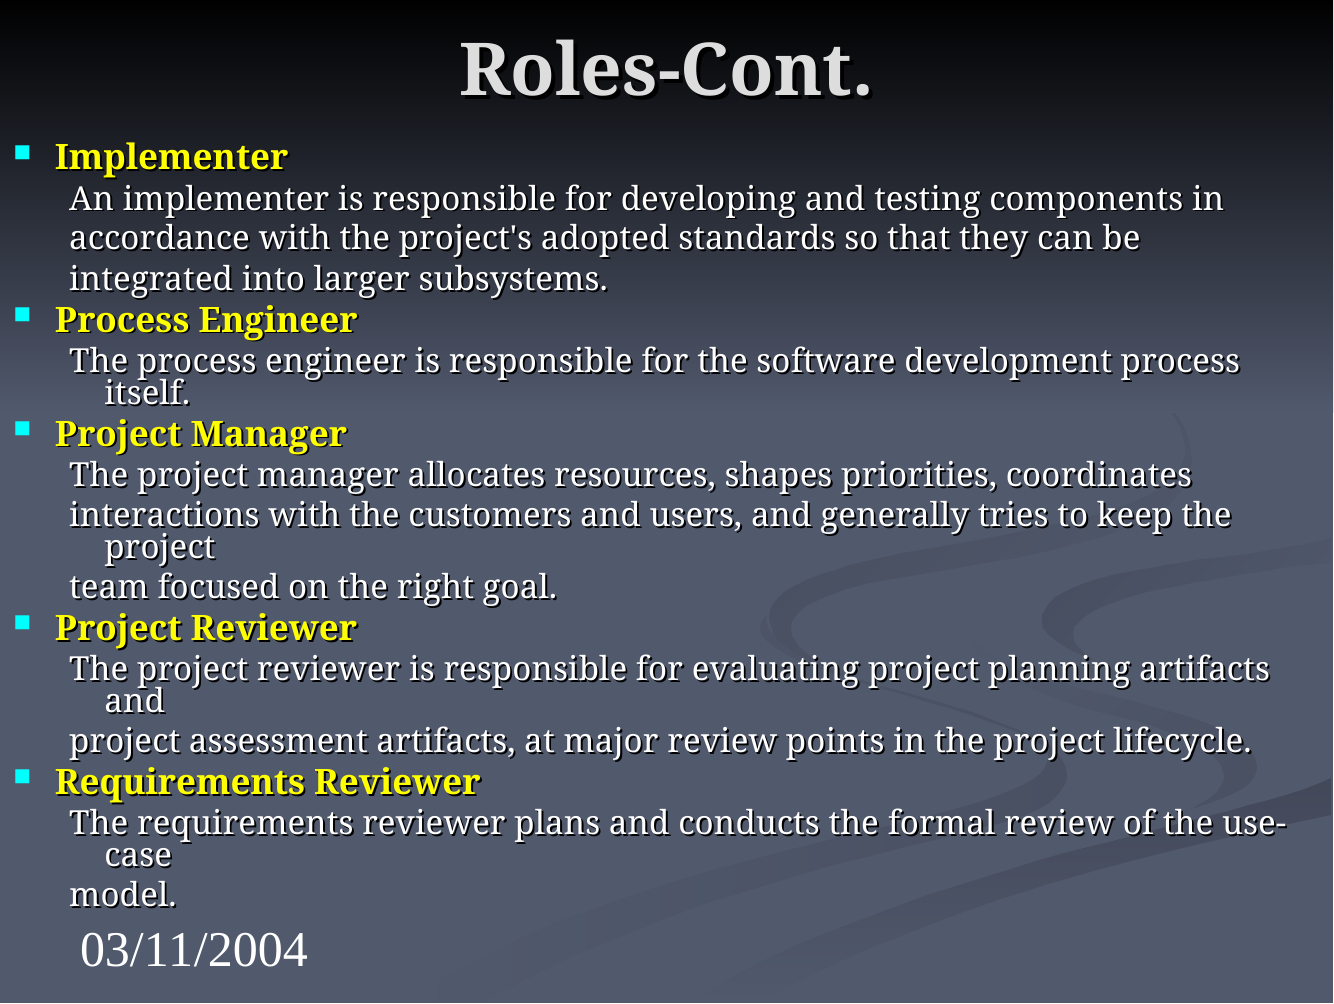

# Roles-Cont.
Implementer
An implementer is responsible for developing and testing components in
accordance with the project's adopted standards so that they can be
integrated into larger subsystems.
Process Engineer
The process engineer is responsible for the software development process itself.
Project Manager
The project manager allocates resources, shapes priorities, coordinates
interactions with the customers and users, and generally tries to keep the project
team focused on the right goal.
Project Reviewer
The project reviewer is responsible for evaluating project planning artifacts and
project assessment artifacts, at major review points in the project lifecycle.
Requirements Reviewer
The requirements reviewer plans and conducts the formal review of the use-case
model.
03/11/2004